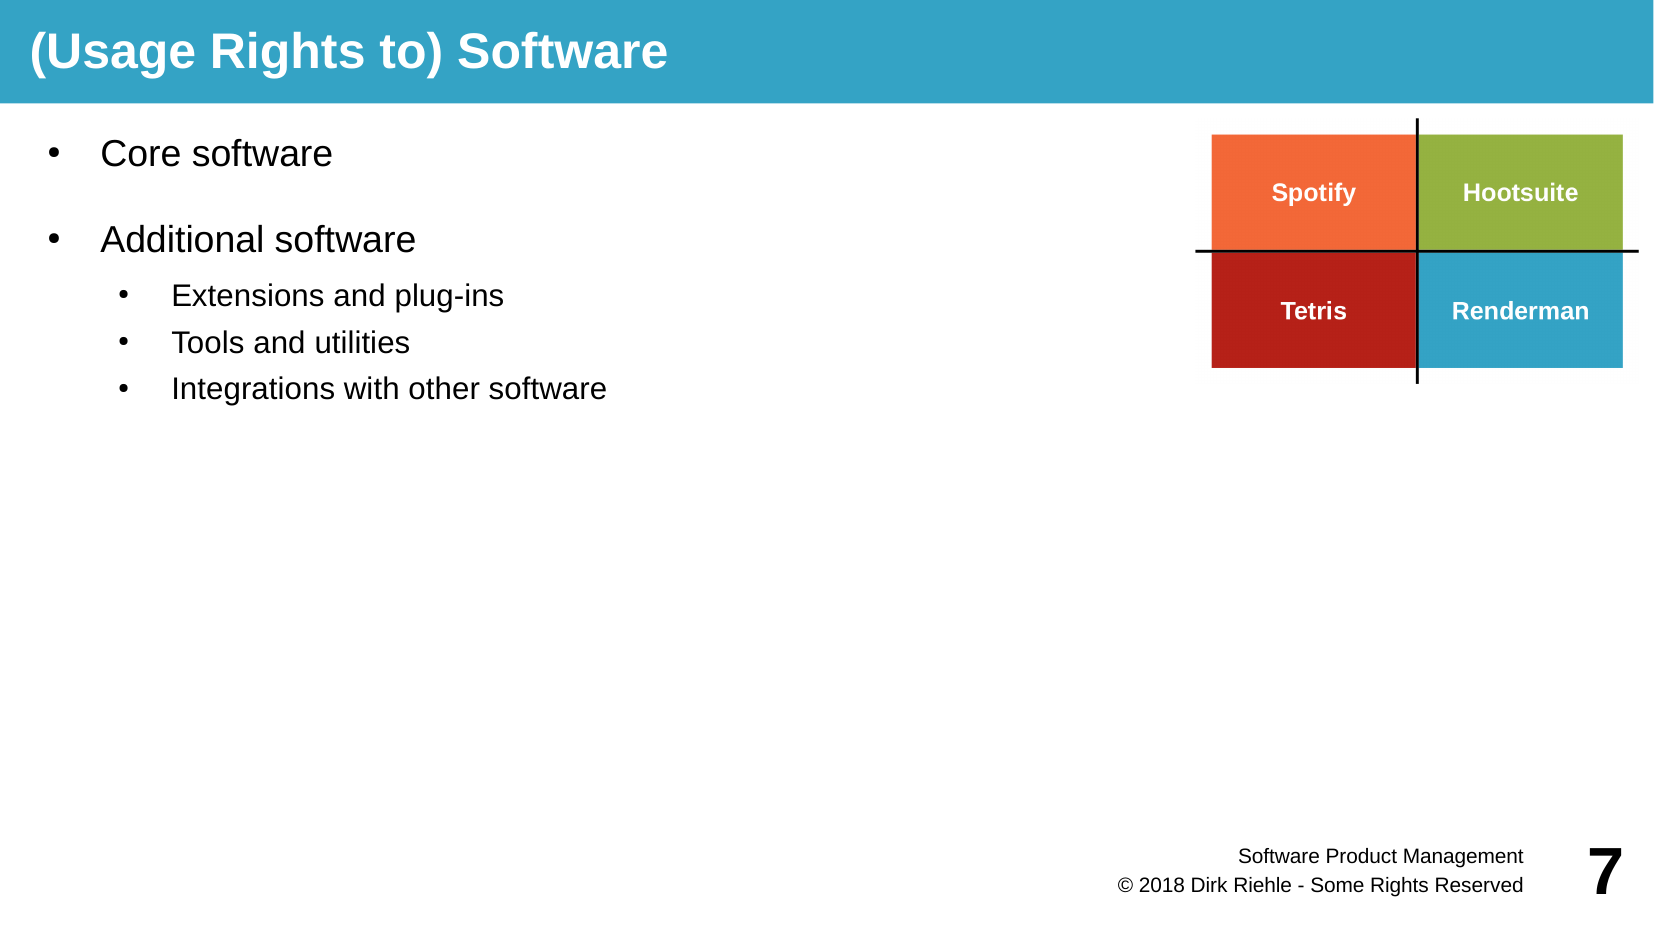

# (Usage Rights to) Software
Core software
Additional software
Extensions and plug-ins
Tools and utilities
Integrations with other software
Software Product Management
7
© 2018 Dirk Riehle - Some Rights Reserved